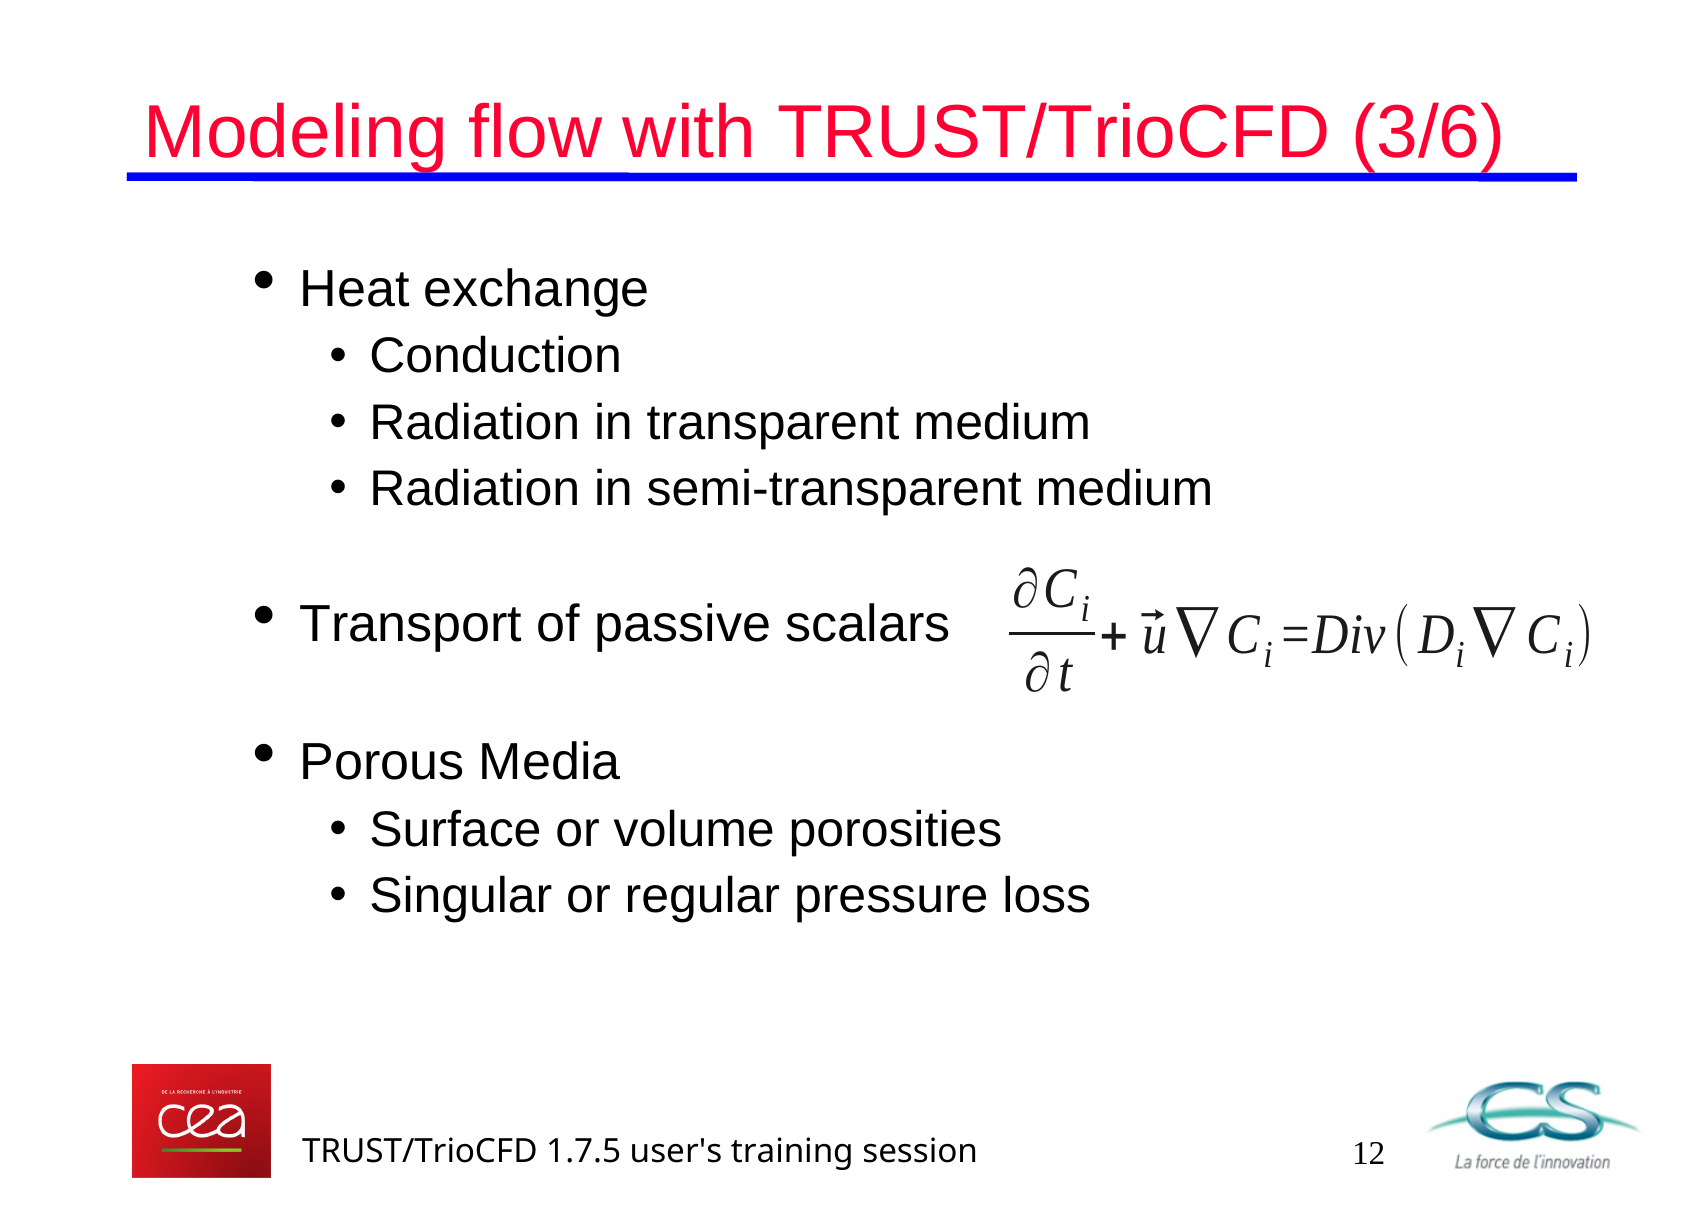

# Modeling flow with TRUST/TrioCFD (3/6)
Heat exchange
Conduction
Radiation in transparent medium
Radiation in semi-transparent medium
Transport of passive scalars
Porous Media
Surface or volume porosities
Singular or regular pressure loss
TRUST/TrioCFD 1.7.5 user's training session
12